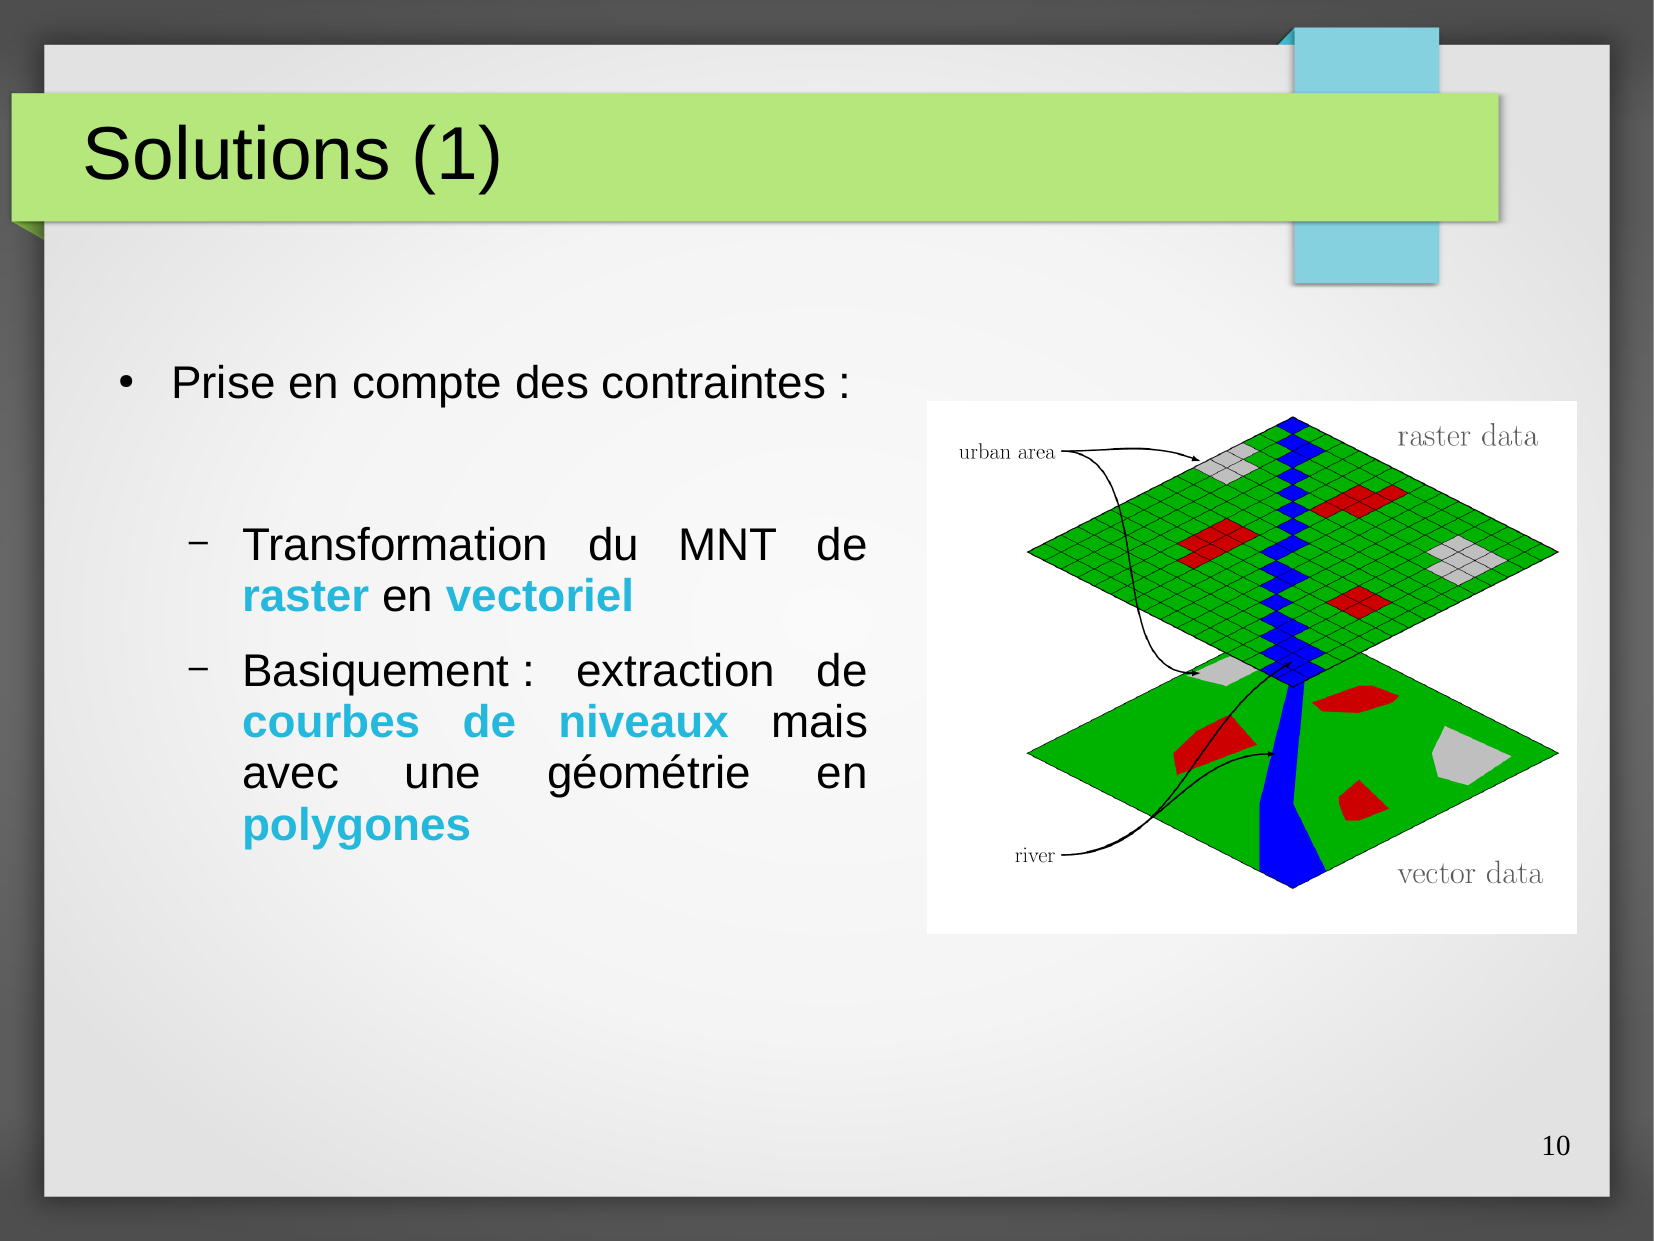

# Solutions (1)
Prise en compte des contraintes :
Transformation du MNT de raster en vectoriel
Basiquement : extraction de courbes de niveaux mais avec une géométrie en polygones
10